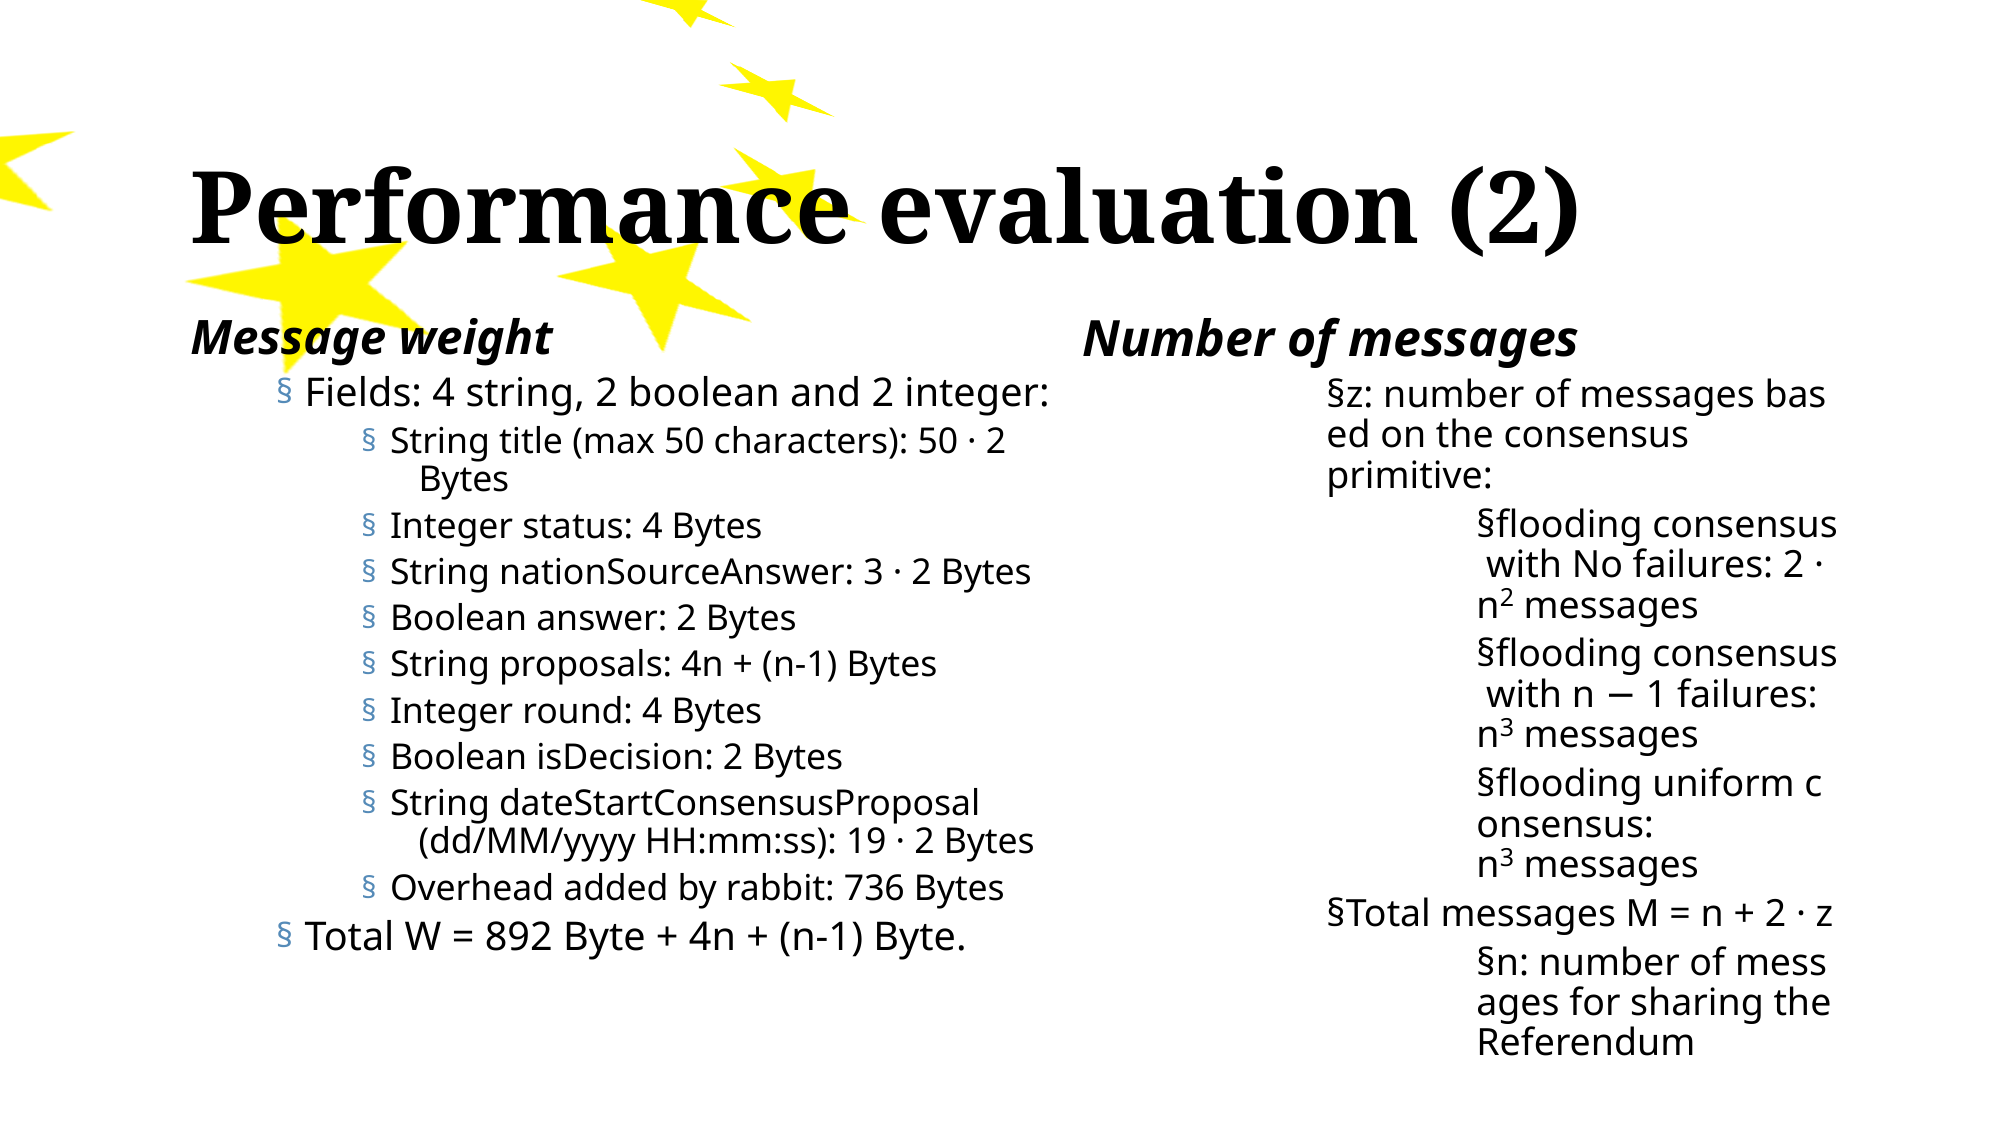

# Performance evaluation (2)
Number of messages
z: number of messages based on the consensus primitive:
flooding consensus with No failures: 2 · n2 messages
flooding consensus with n − 1 failures: n3 messages
flooding uniform consensus: n3 messages
Total messages M = n + 2 · z
n: number of messages for sharing the Referendum
Message weight
Fields: 4 string, 2 boolean and 2 integer:
String title (max 50 characters): 50 · 2 Bytes
Integer status: 4 Bytes
String nationSourceAnswer: 3 · 2 Bytes
Boolean answer: 2 Bytes
String proposals: 4n + (n-1) Bytes
Integer round: 4 Bytes
Boolean isDecision: 2 Bytes
String dateStartConsensusProposal (dd/MM/yyyy HH:mm:ss): 19 · 2 Bytes
Overhead added by rabbit: 736 Bytes
Total W = 892 Byte + 4n + (n-1) Byte.